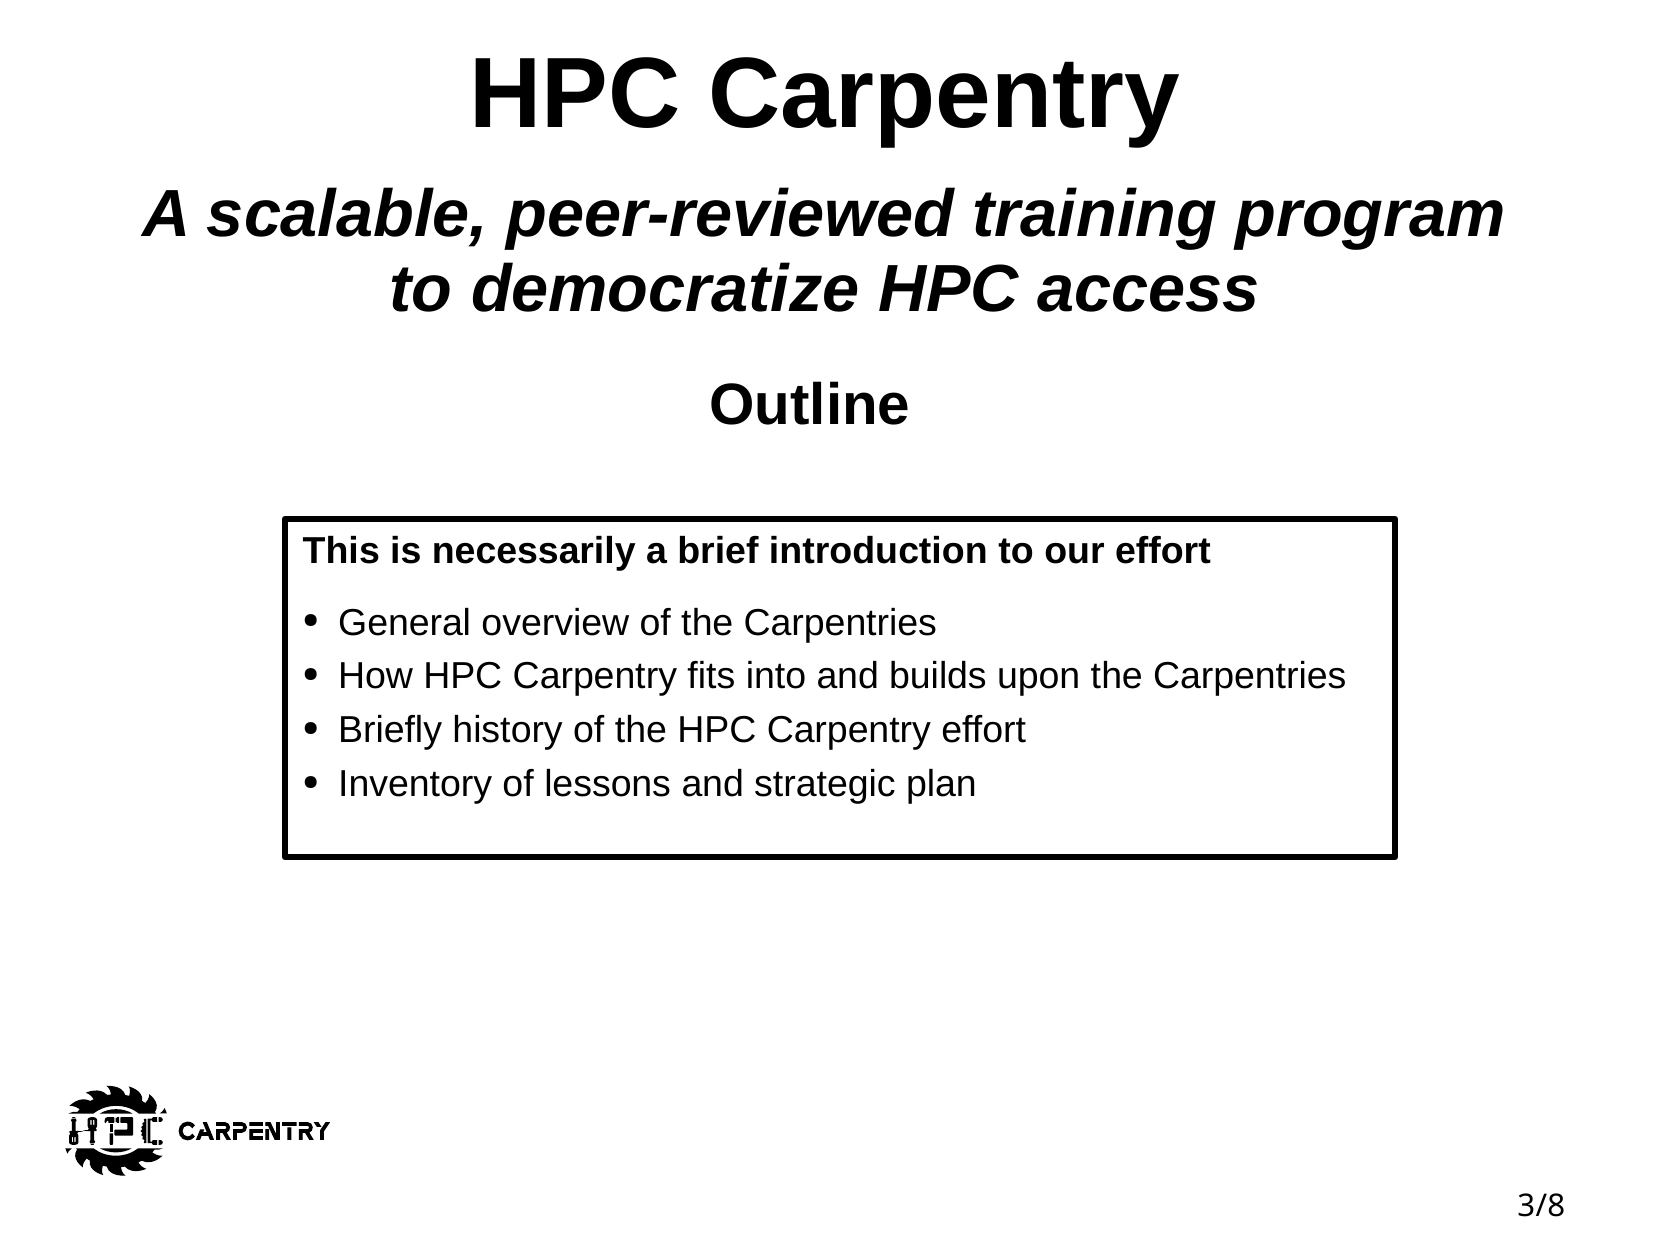

HPC Carpentry
A scalable, peer-reviewed training program
to democratize HPC access
Outline
This is necessarily a brief introduction to our effort
General overview of the Carpentries
How HPC Carpentry fits into and builds upon the Carpentries
Briefly history of the HPC Carpentry effort
Inventory of lessons and strategic plan